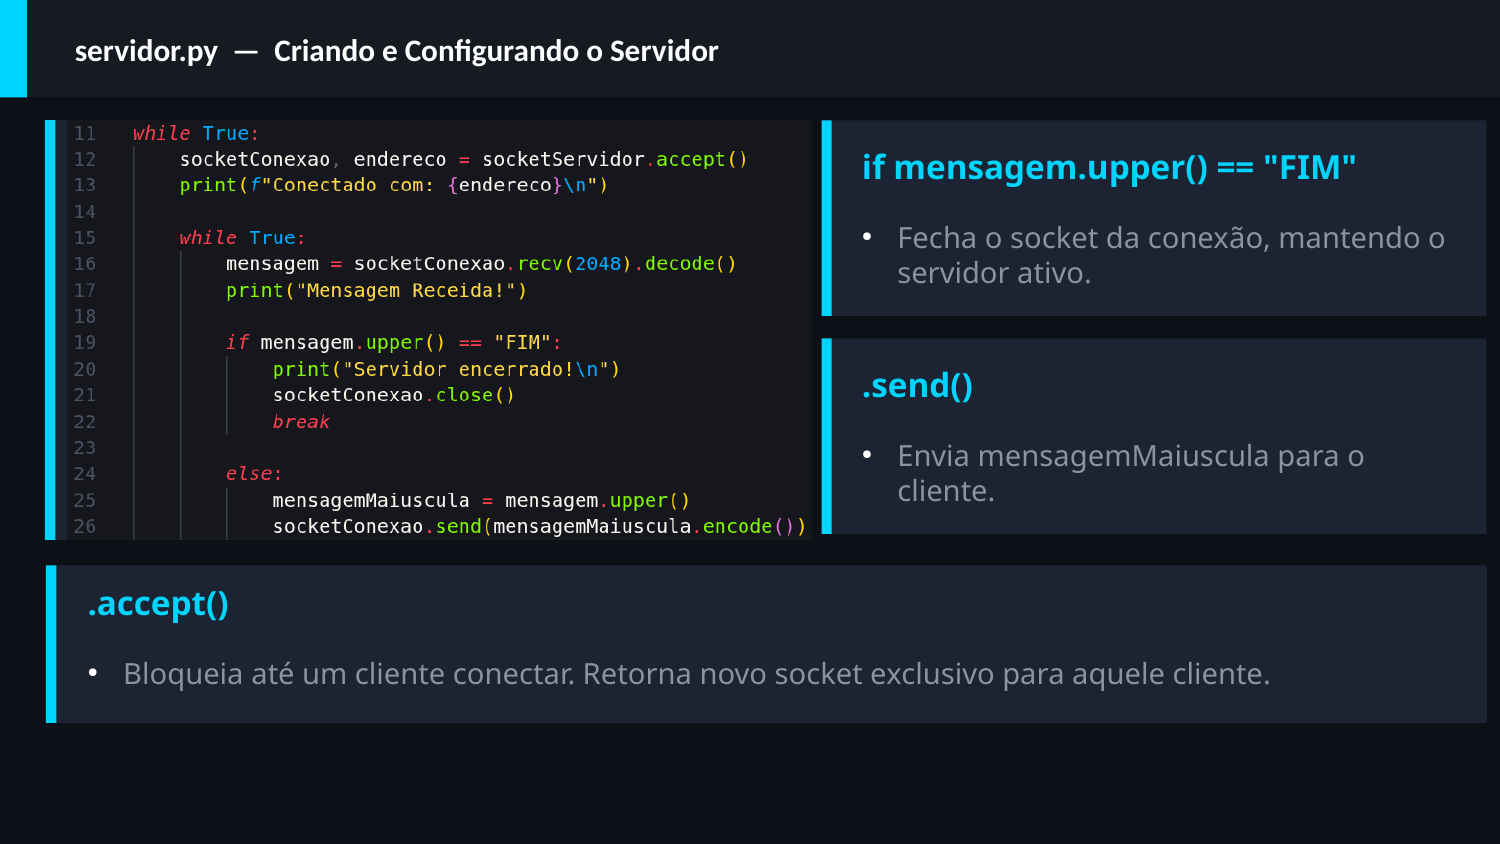

servidor.py — Criando e Configurando o Servidor
if mensagem.upper() == "FIM"
Fecha o socket da conexão, mantendo o servidor ativo.
.send()
Envia mensagemMaiuscula para o cliente.
.accept()
Bloqueia até um cliente conectar. Retorna novo socket exclusivo para aquele cliente.